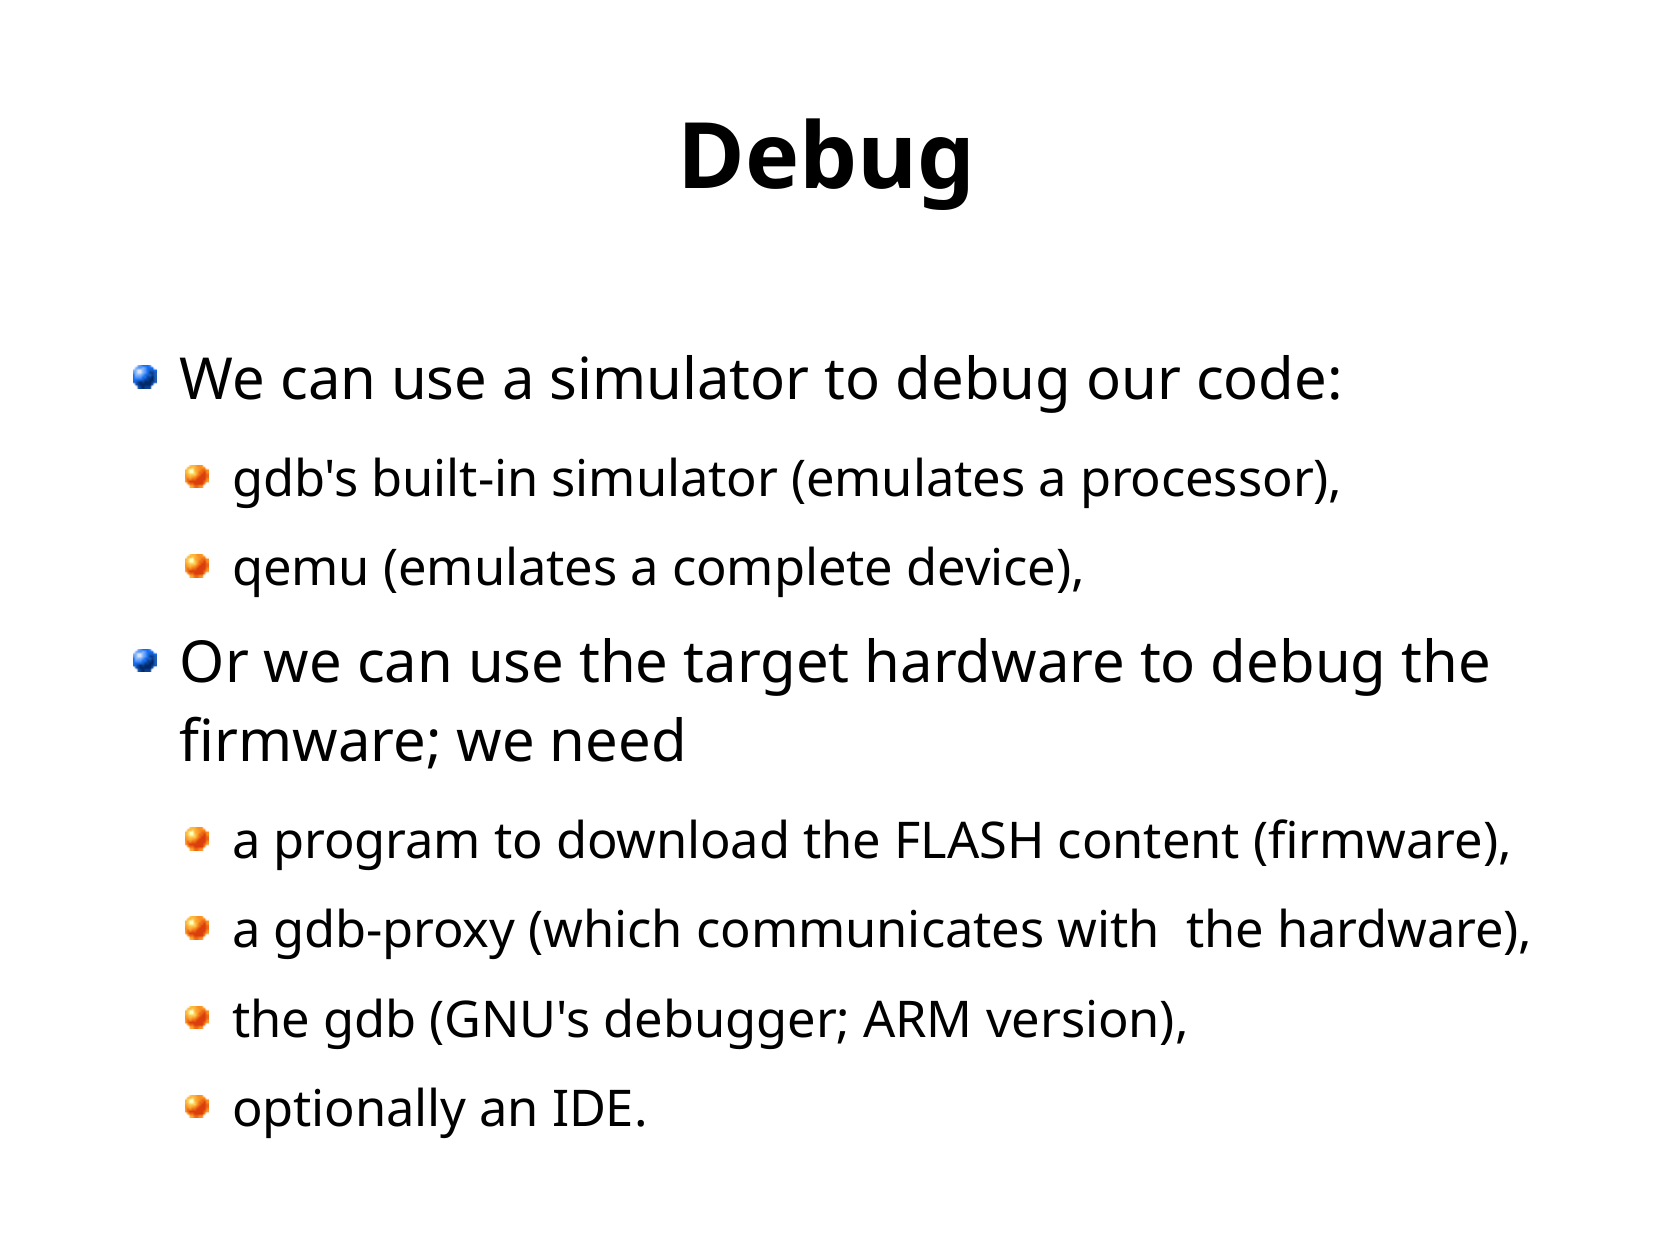

# Debug
We can use a simulator to debug our code:
gdb's built-in simulator (emulates a processor),
qemu (emulates a complete device),
Or we can use the target hardware to debug the firmware; we need
a program to download the FLASH content (firmware),
a gdb-proxy (which communicates with the hardware),
the gdb (GNU's debugger; ARM version),
optionally an IDE.